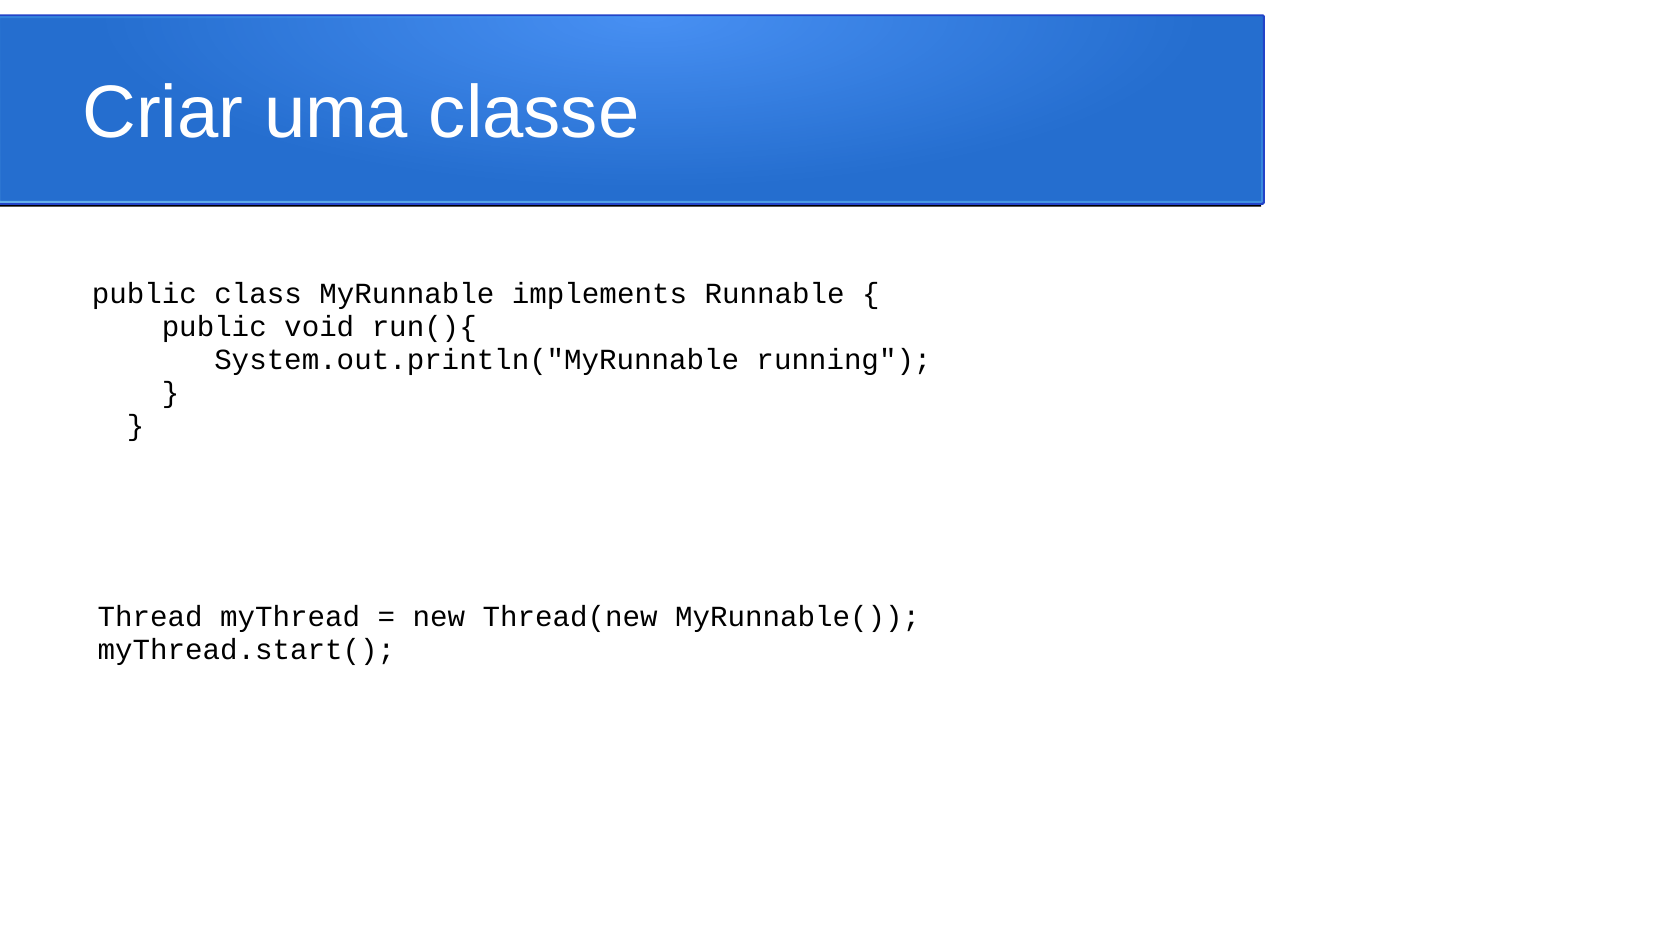

# Criar uma classe
public class MyRunnable implements Runnable {
 public void run(){
 System.out.println("MyRunnable running");
 }
 }
Thread myThread = new Thread(new MyRunnable());
myThread.start();